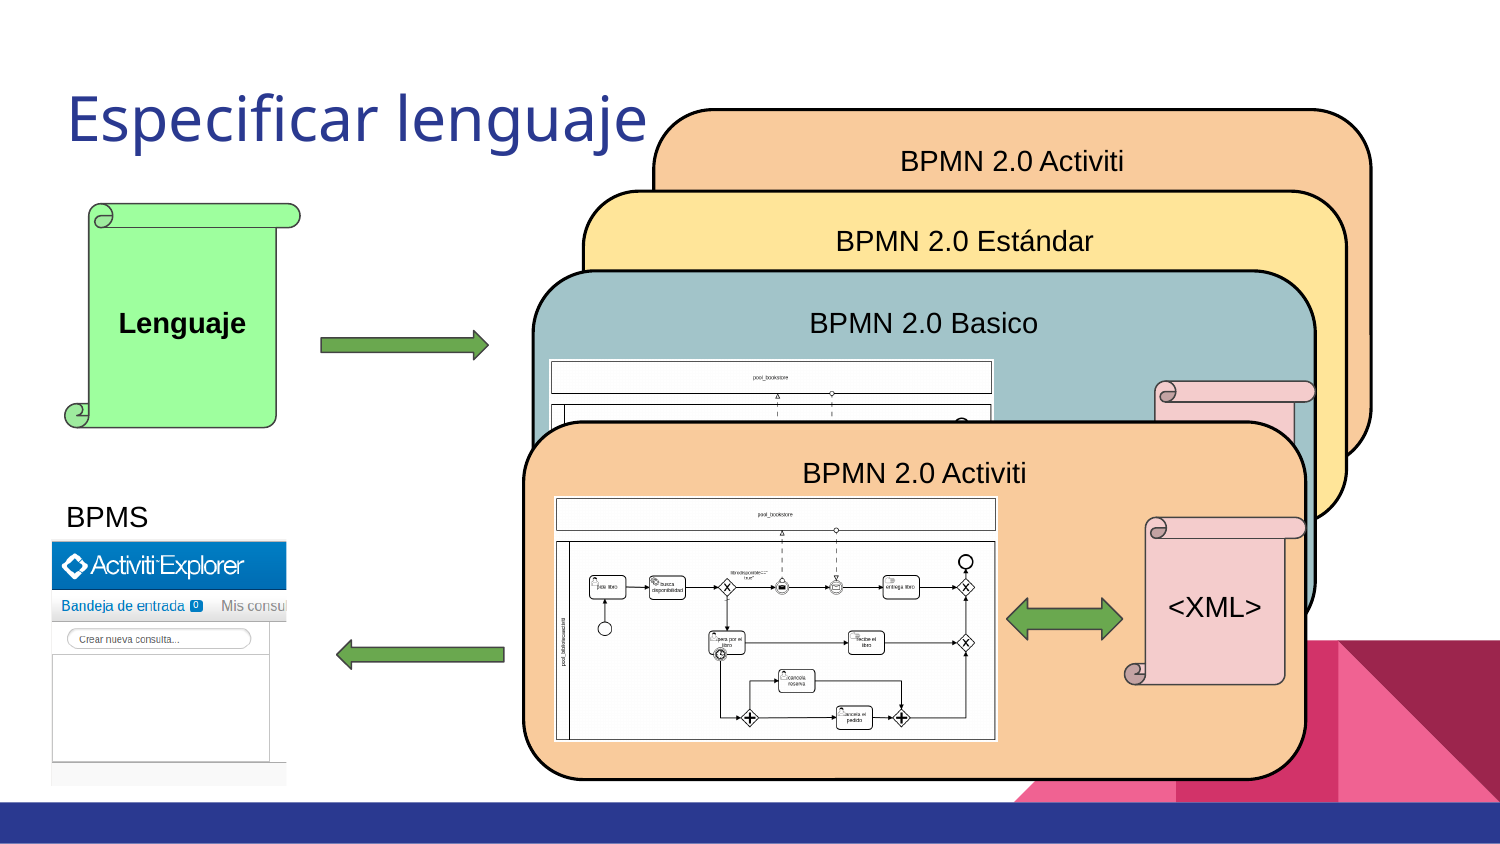

# Especificar lenguaje
BPMN 2.0 Activiti
BPMN 2.0 Estándar
Lenguaje
BPMN 2.0 Basico
<XML>
BPMN 2.0 Activiti
BPMS
<XML>